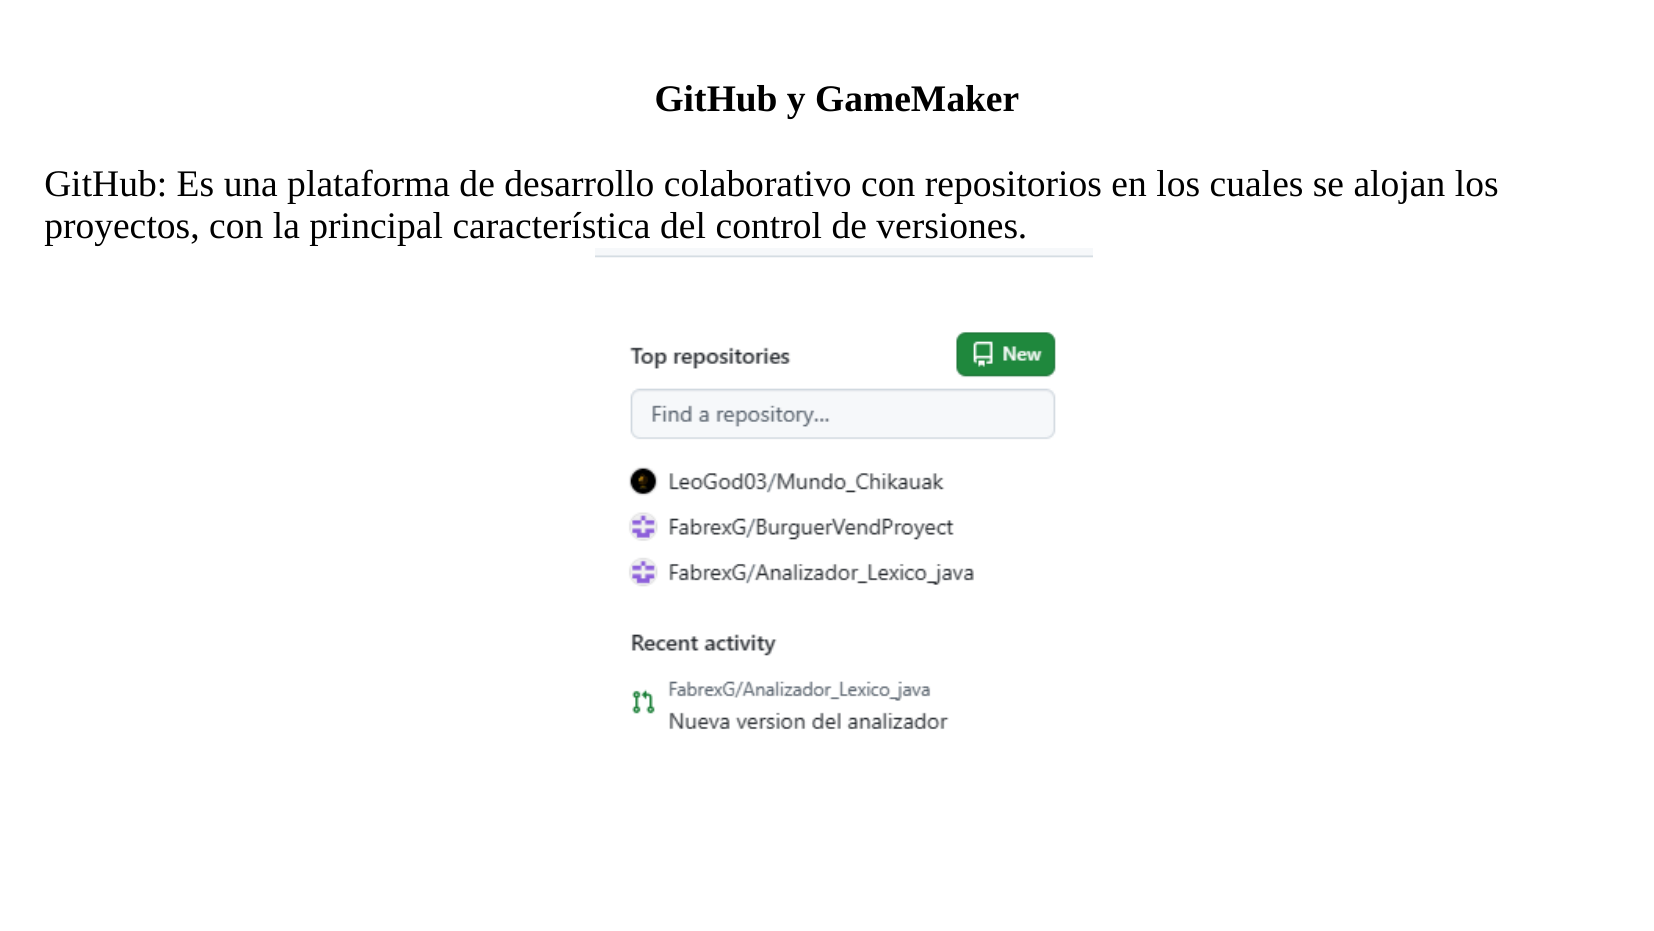

GitHub y GameMaker
GitHub: Es una plataforma de desarrollo colaborativo con repositorios en los cuales se alojan los proyectos, con la principal característica del control de versiones.